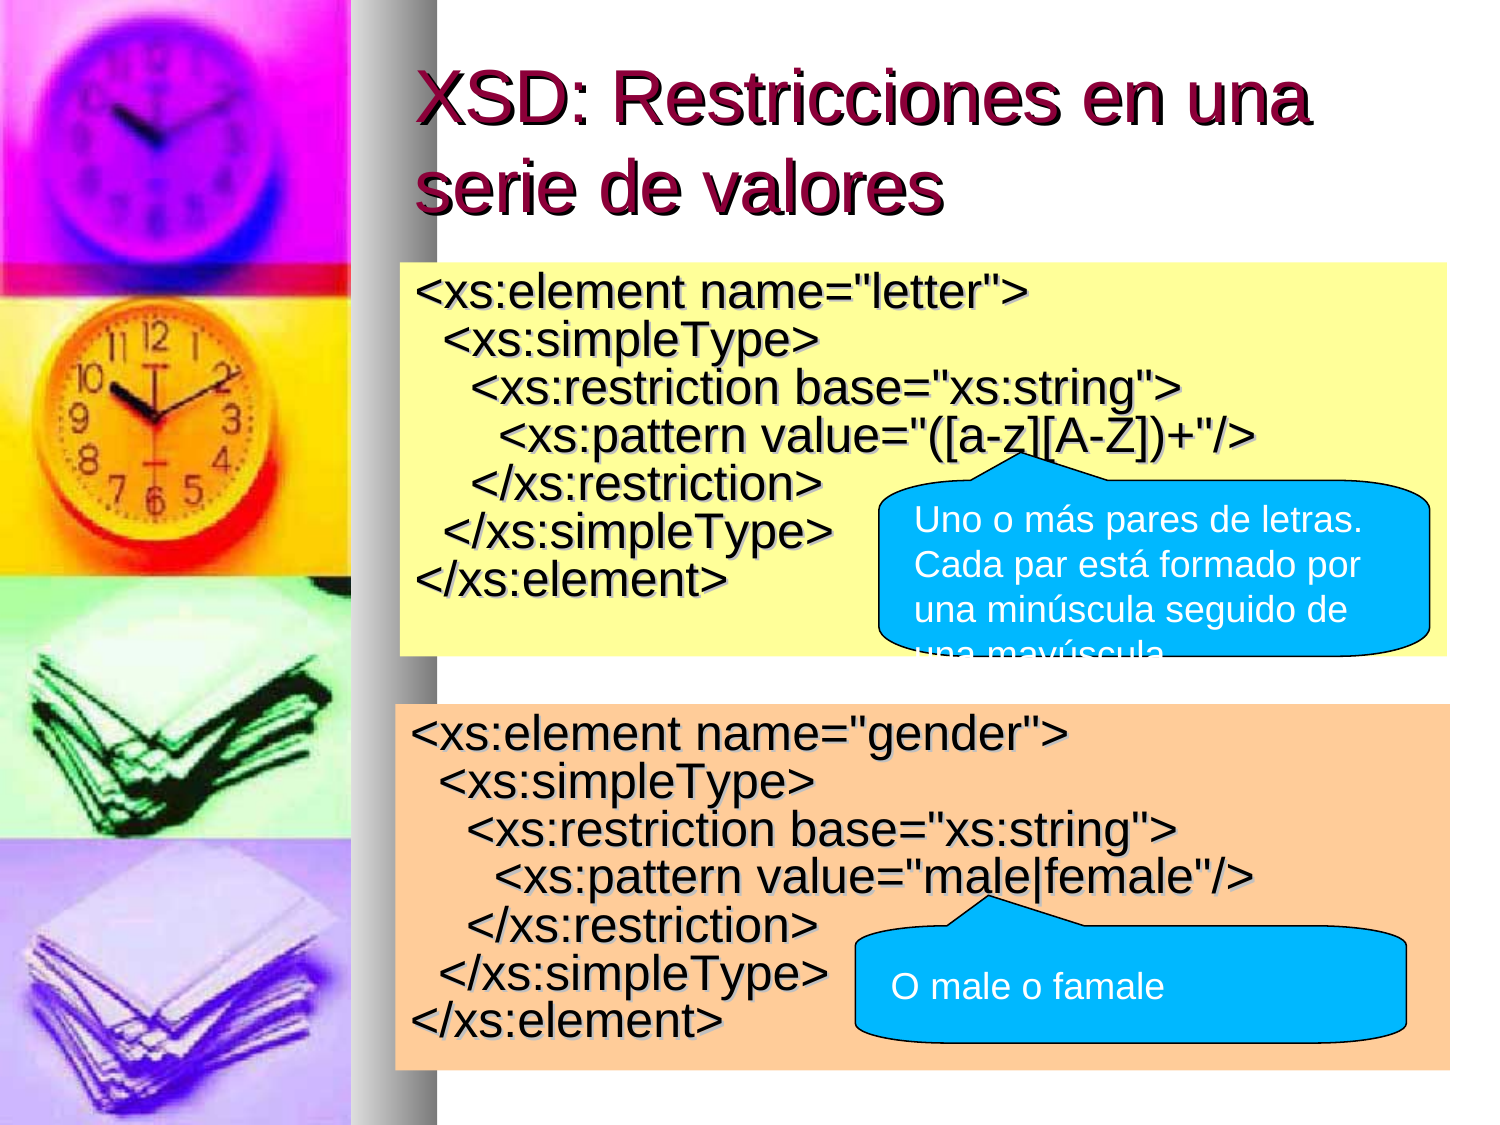

# XSD: Restricciones en una serie de valores
<xs:element name="letter">
  <xs:simpleType>
    <xs:restriction base="xs:string">
      <xs:pattern value="([a-z][A-Z])+"/>
    </xs:restriction>
  </xs:simpleType>
</xs:element>
Uno o más pares de letras. Cada par está formado por una minúscula seguido de una mayúscula
<xs:element name="gender">
  <xs:simpleType>
    <xs:restriction base="xs:string">
      <xs:pattern value="male|female"/>
    </xs:restriction>
  </xs:simpleType>
</xs:element>
O male o famale